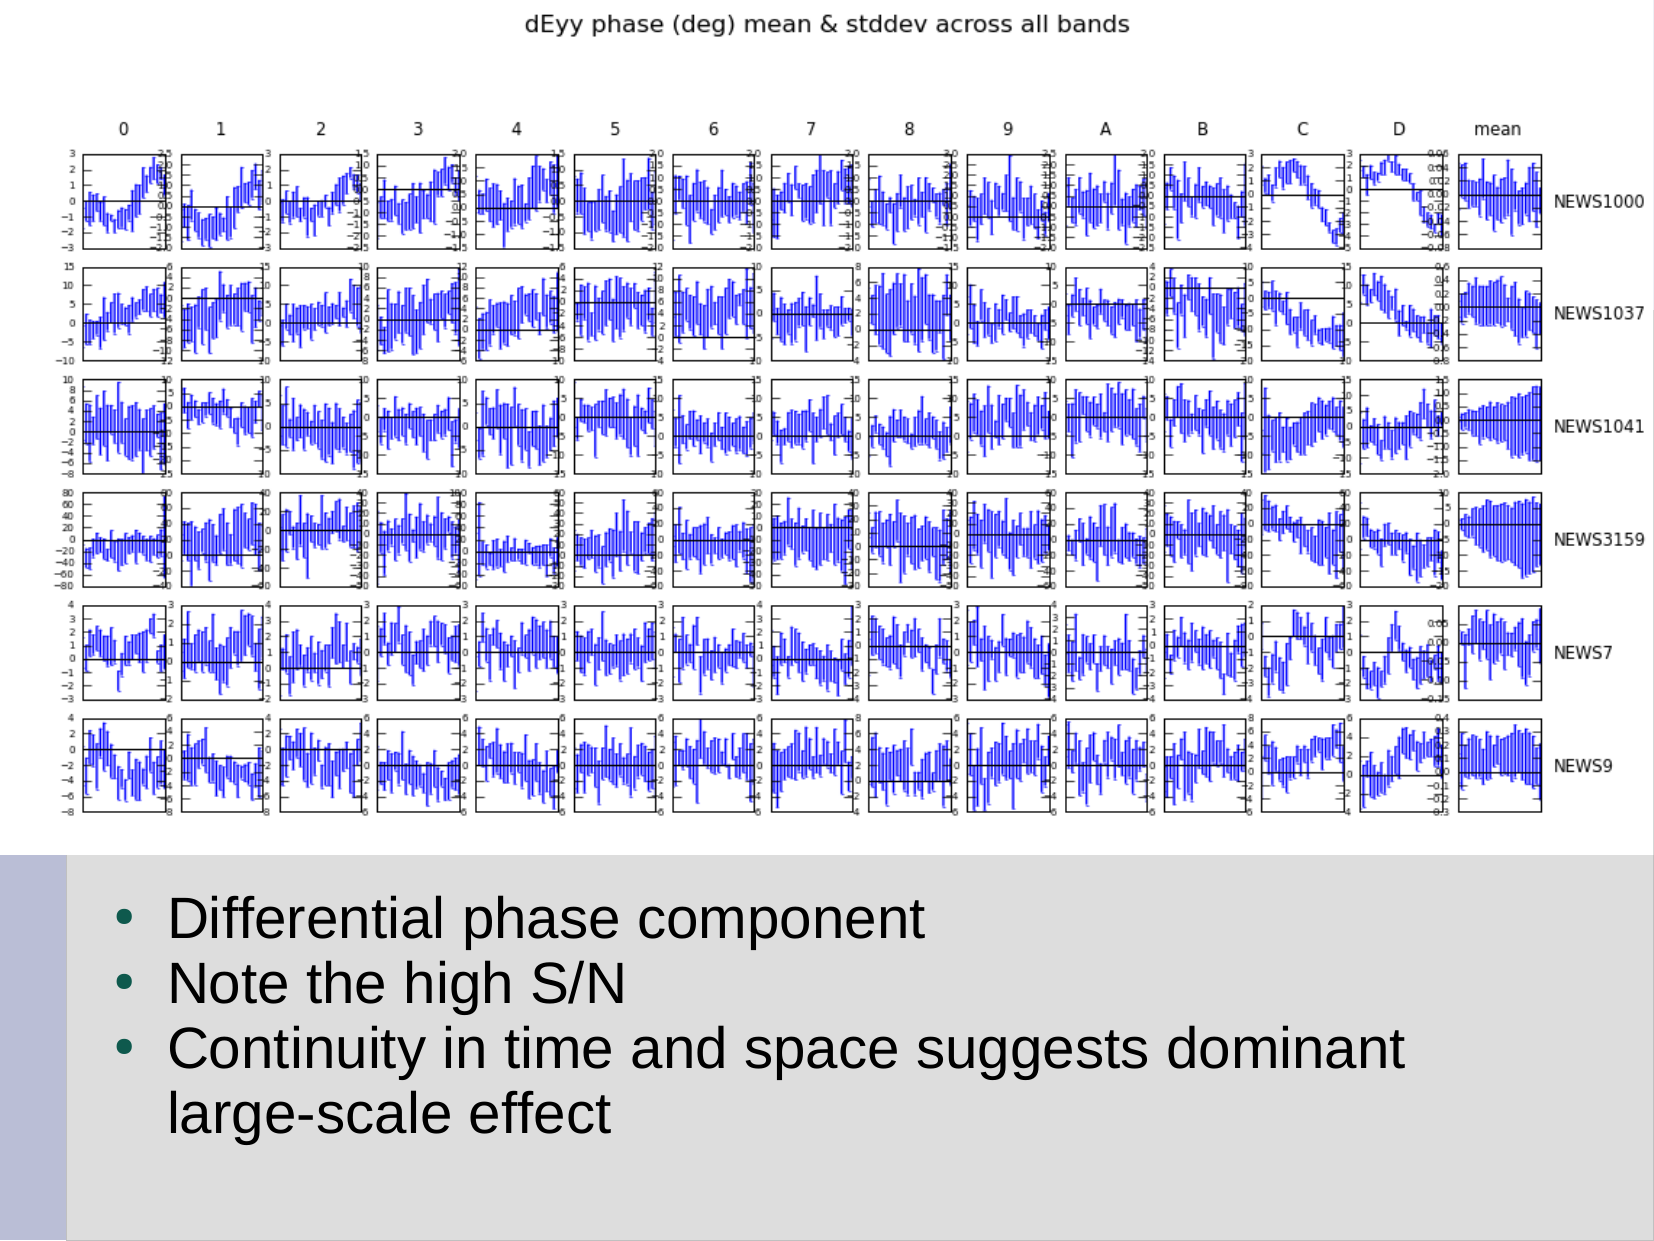

SKA 2010 Manchester
#
Differential phase component
Note the high S/N
Continuity in time and space suggests dominant large-scale effect